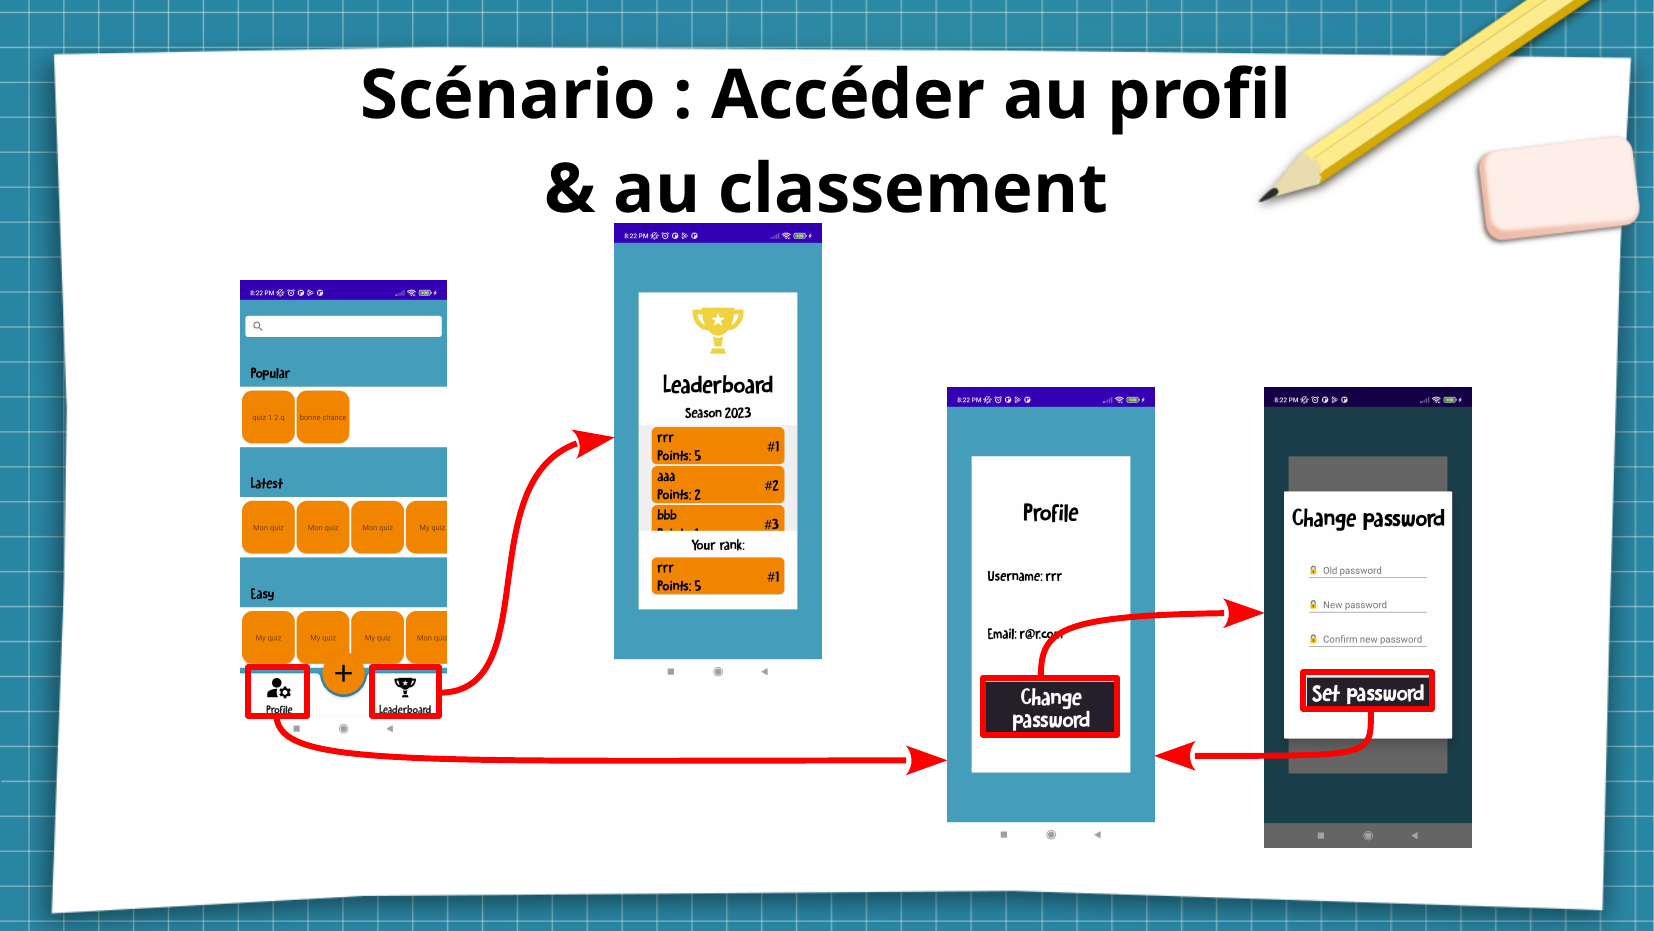

# Scénario : Accéder au profil & au classement